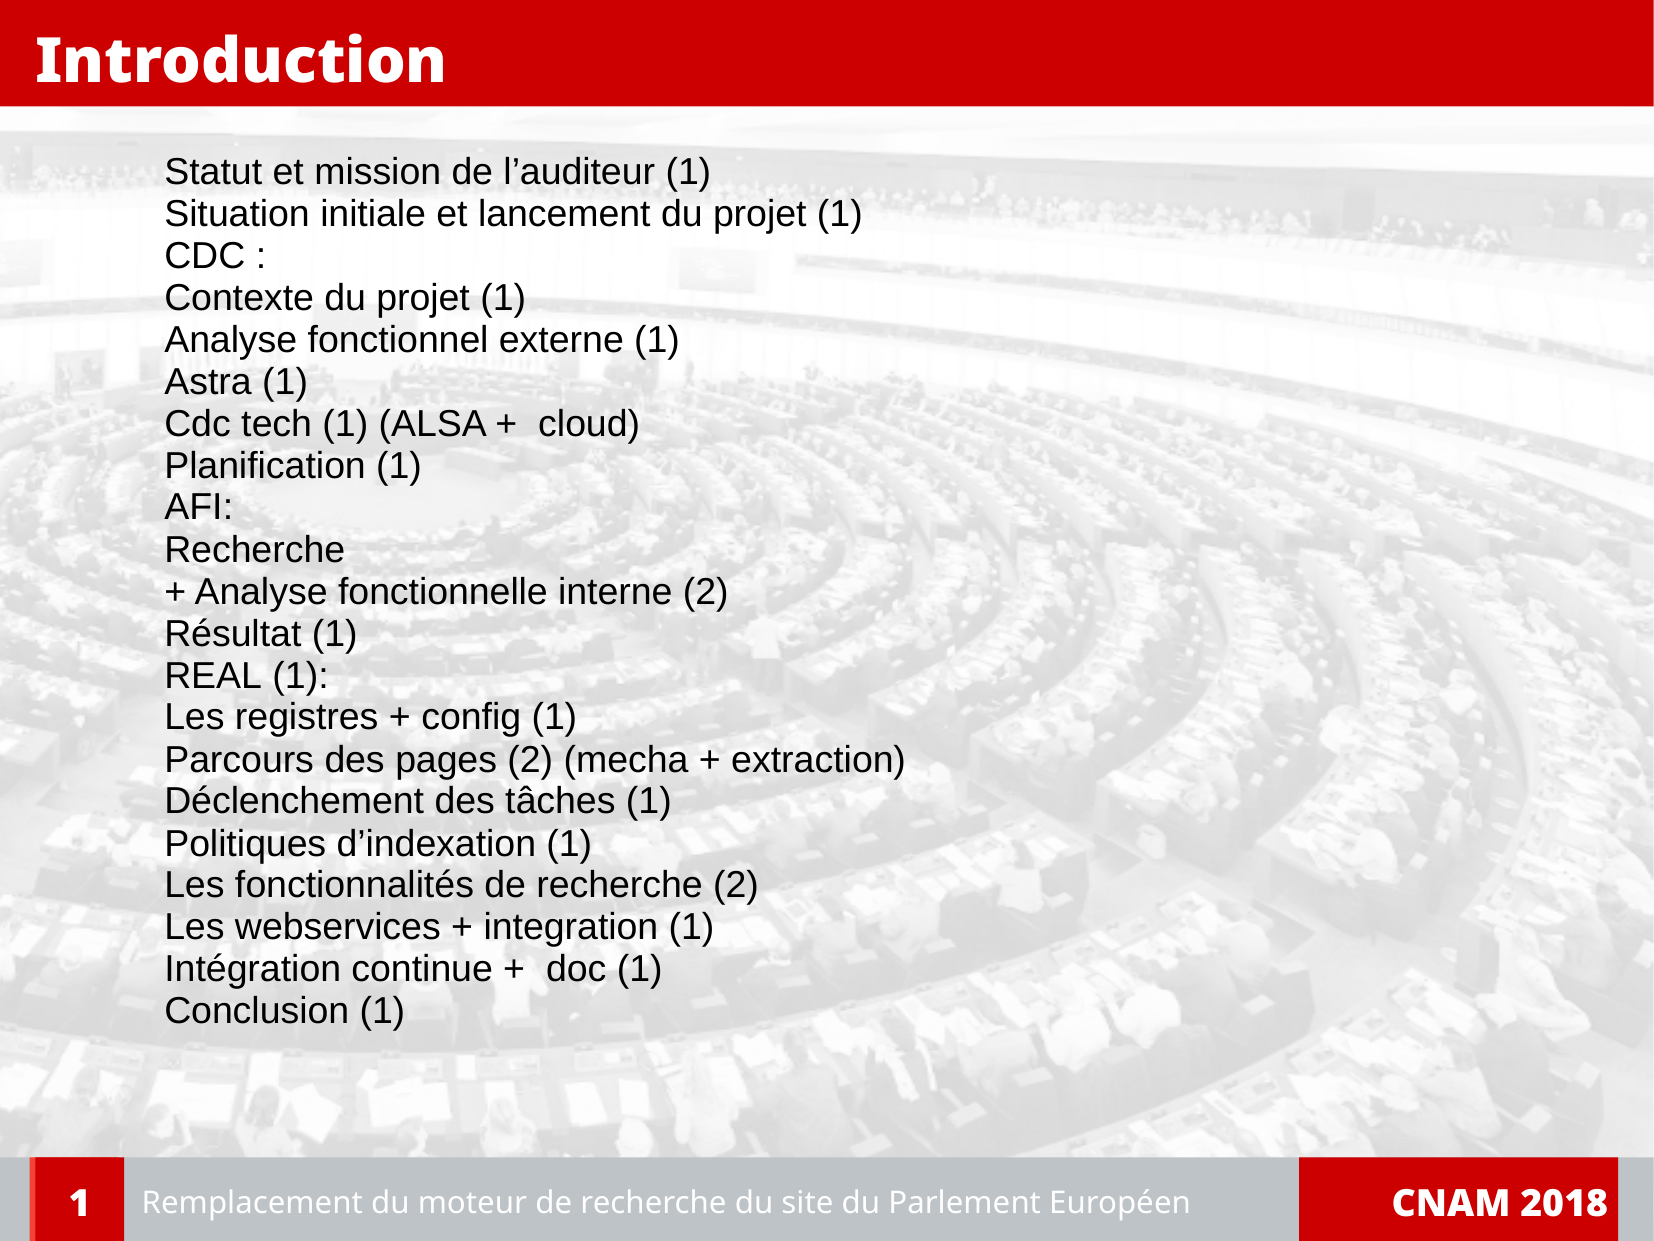

# Introduction
Statut et mission de l’auditeur (1)
Situation initiale et lancement du projet (1)
CDC :
Contexte du projet (1)
Analyse fonctionnel externe (1)
Astra (1)
Cdc tech (1) (ALSA + cloud)
Planification (1)
AFI:
Recherche
+ Analyse fonctionnelle interne (2)
Résultat (1)
REAL (1):
Les registres + config (1)
Parcours des pages (2) (mecha + extraction)
Déclenchement des tâches (1)
Politiques d’indexation (1)
Les fonctionnalités de recherche (2)
Les webservices + integration (1)
Intégration continue + doc (1)
Conclusion (1)
1
Remplacement du moteur de recherche du site du Parlement Européen